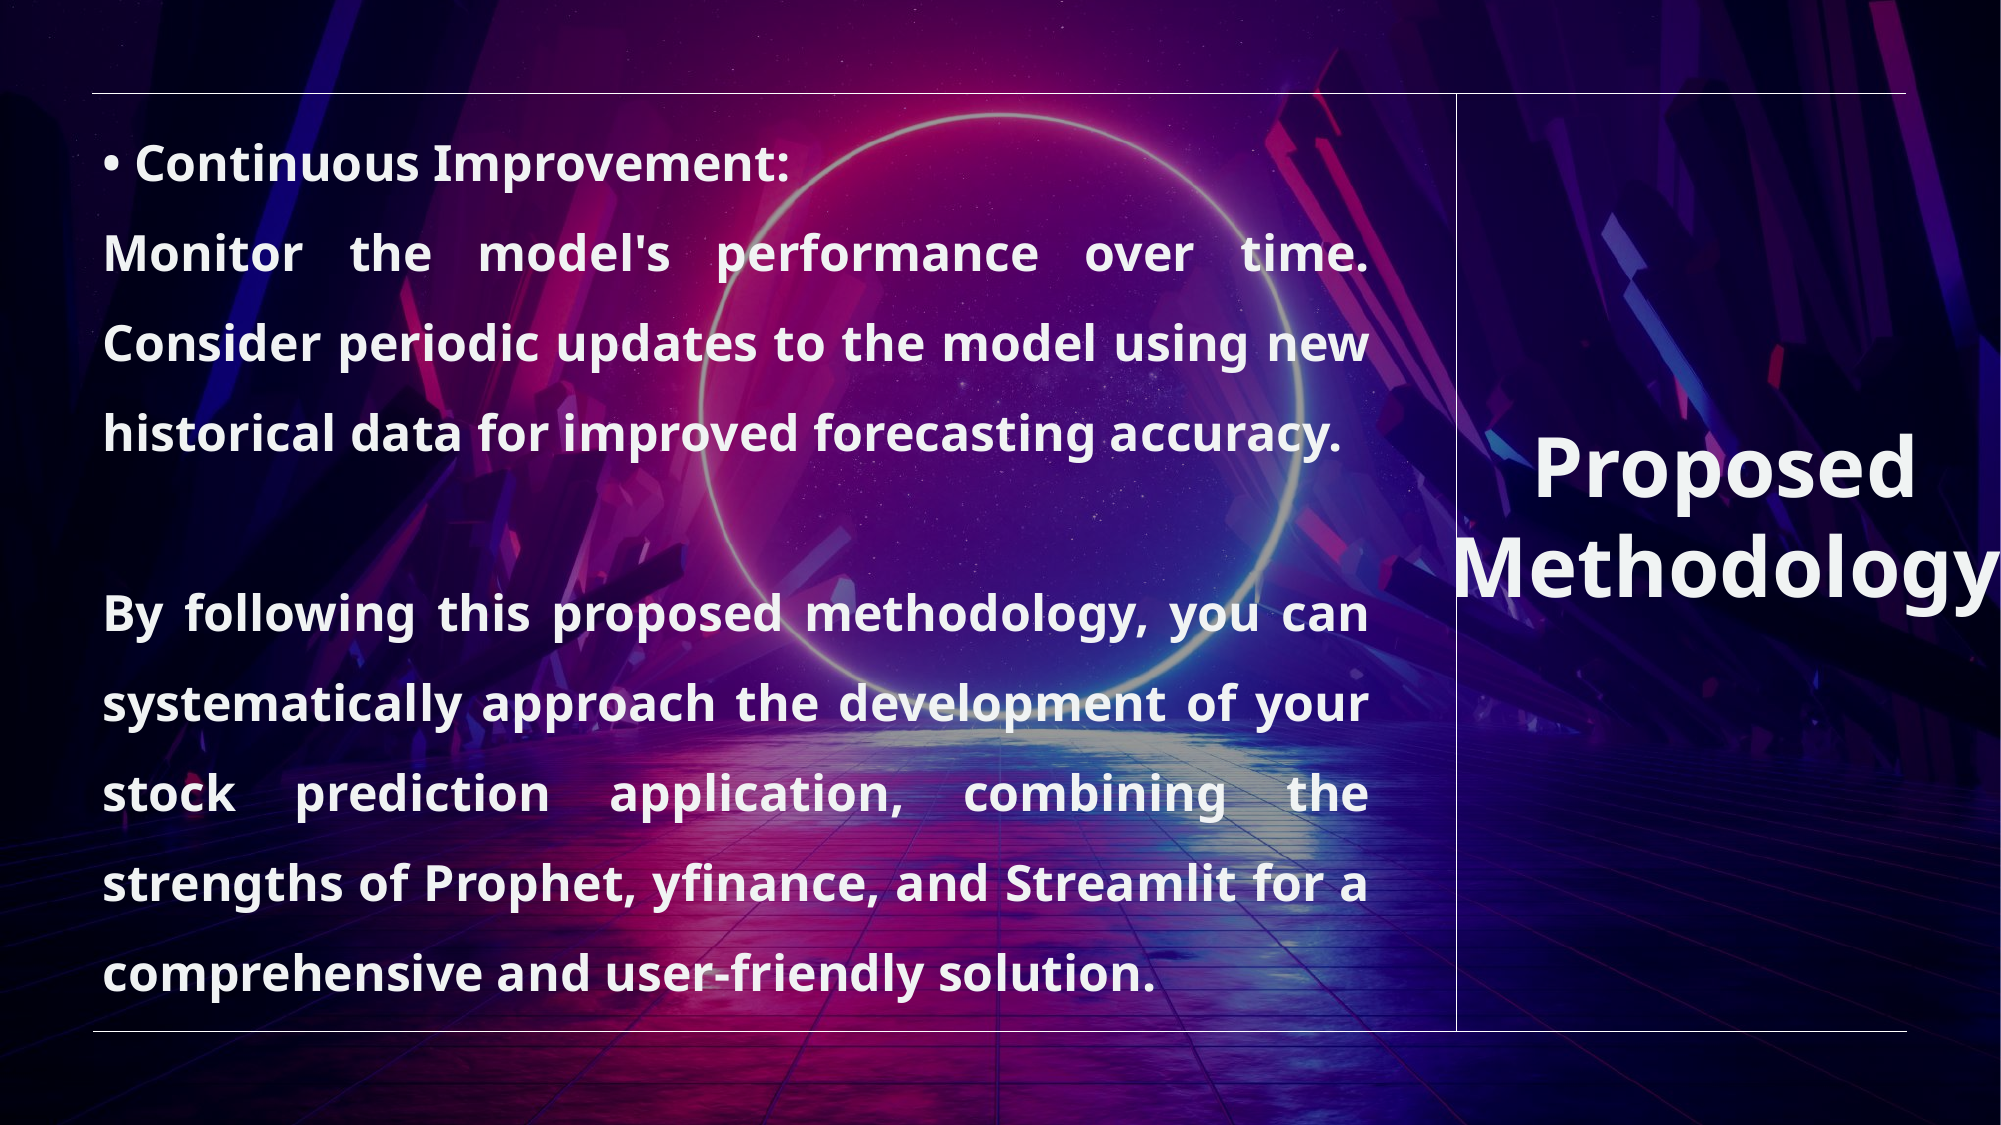

• Continuous Improvement:
Monitor the model's performance over time. Consider periodic updates to the model using new historical data for improved forecasting accuracy.
By following this proposed methodology, you can systematically approach the development of your stock prediction application, combining the strengths of Prophet, yfinance, and Streamlit for a comprehensive and user-friendly solution.
Proposed Methodology